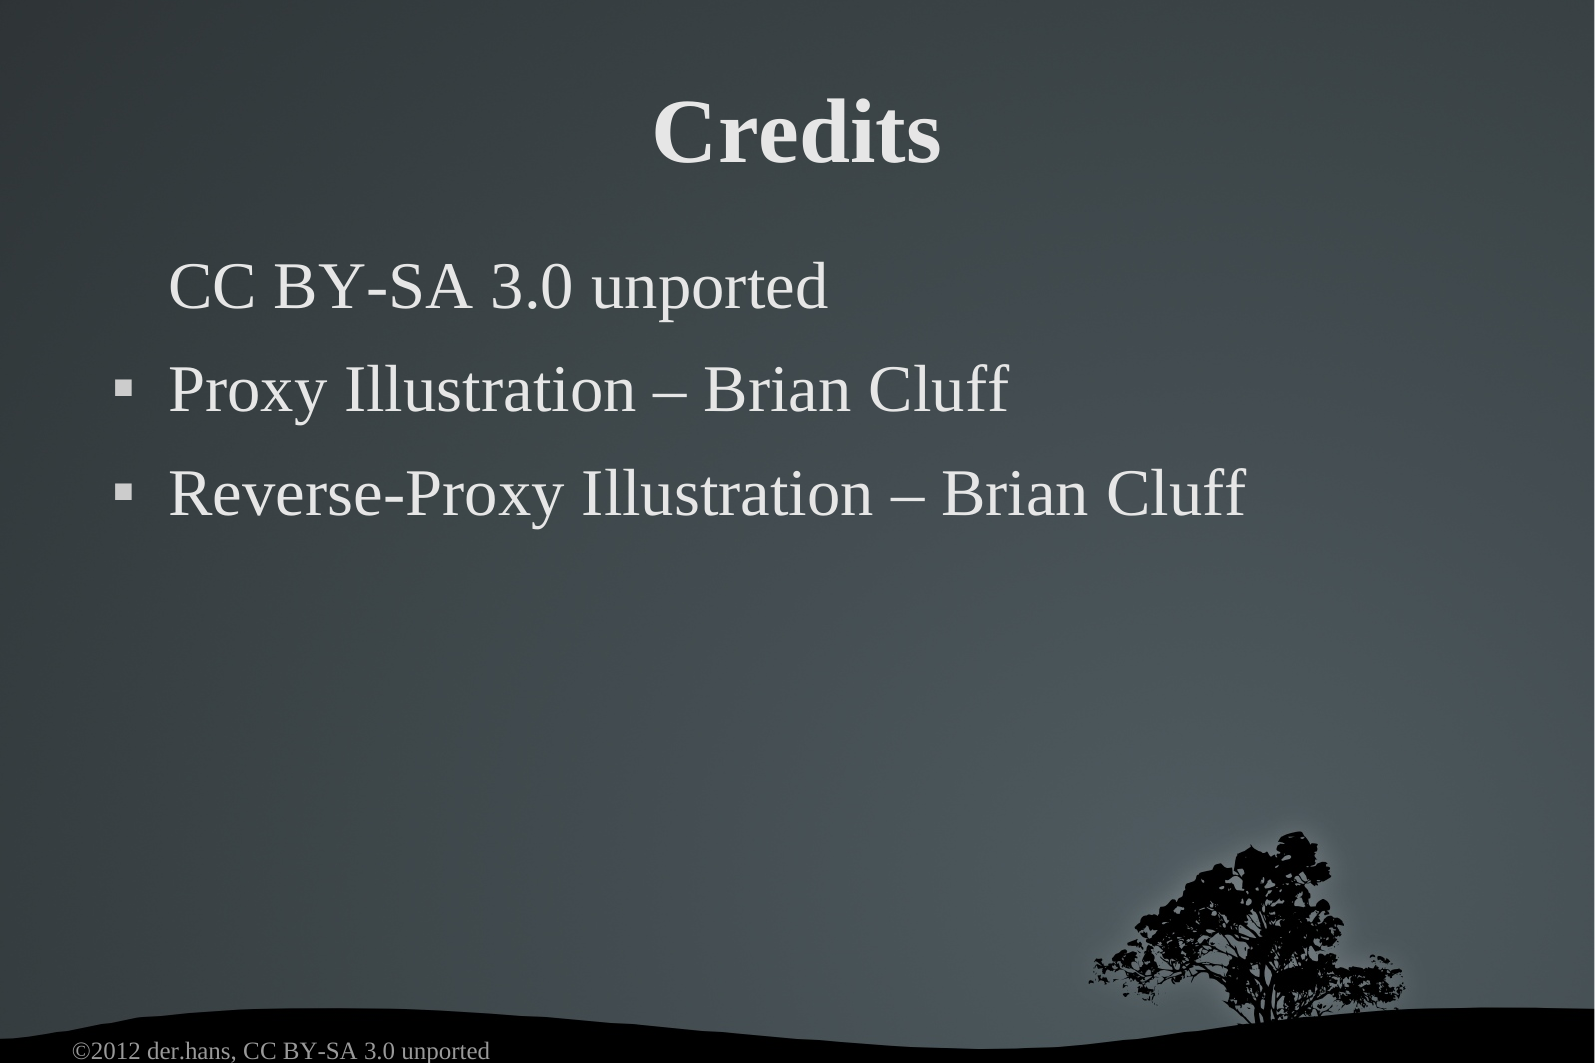

# Credits
CC BY-SA 3.0 unported
Proxy Illustration – Brian Cluff
Reverse-Proxy Illustration – Brian Cluff
©2012 der.hans, CC BY-SA 3.0 unported